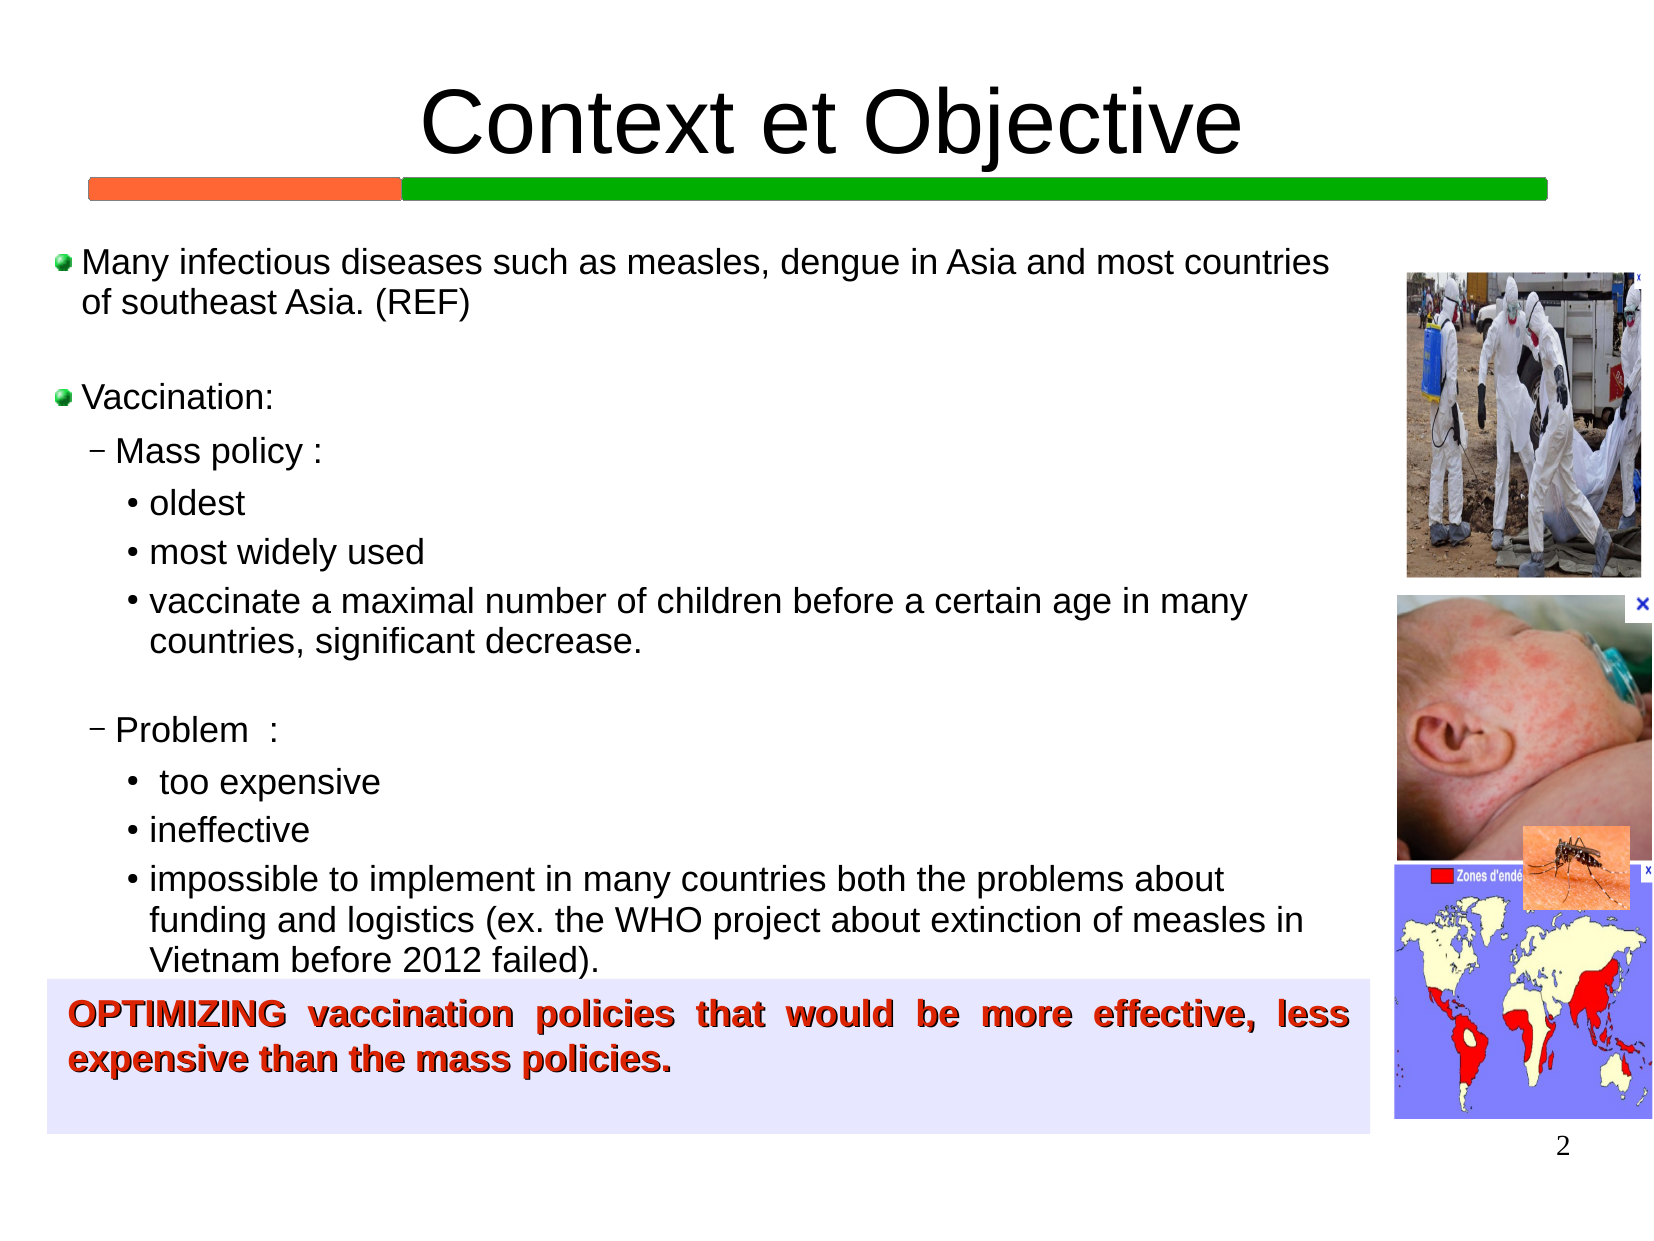

# Context et Objective
Many infectious diseases such as measles, dengue in Asia and most countries of southeast Asia. (REF)
Vaccination:
Mass policy :
oldest
most widely used
vaccinate a maximal number of children before a certain age in many countries, significant decrease.
Problem  :
 too expensive
ineffective
impossible to implement in many countries both the problems about funding and logistics (ex. the WHO project about extinction of measles in Vietnam before 2012 failed).
OPTIMIZING vaccination policies that would be more effective, less expensive than the mass policies.
2